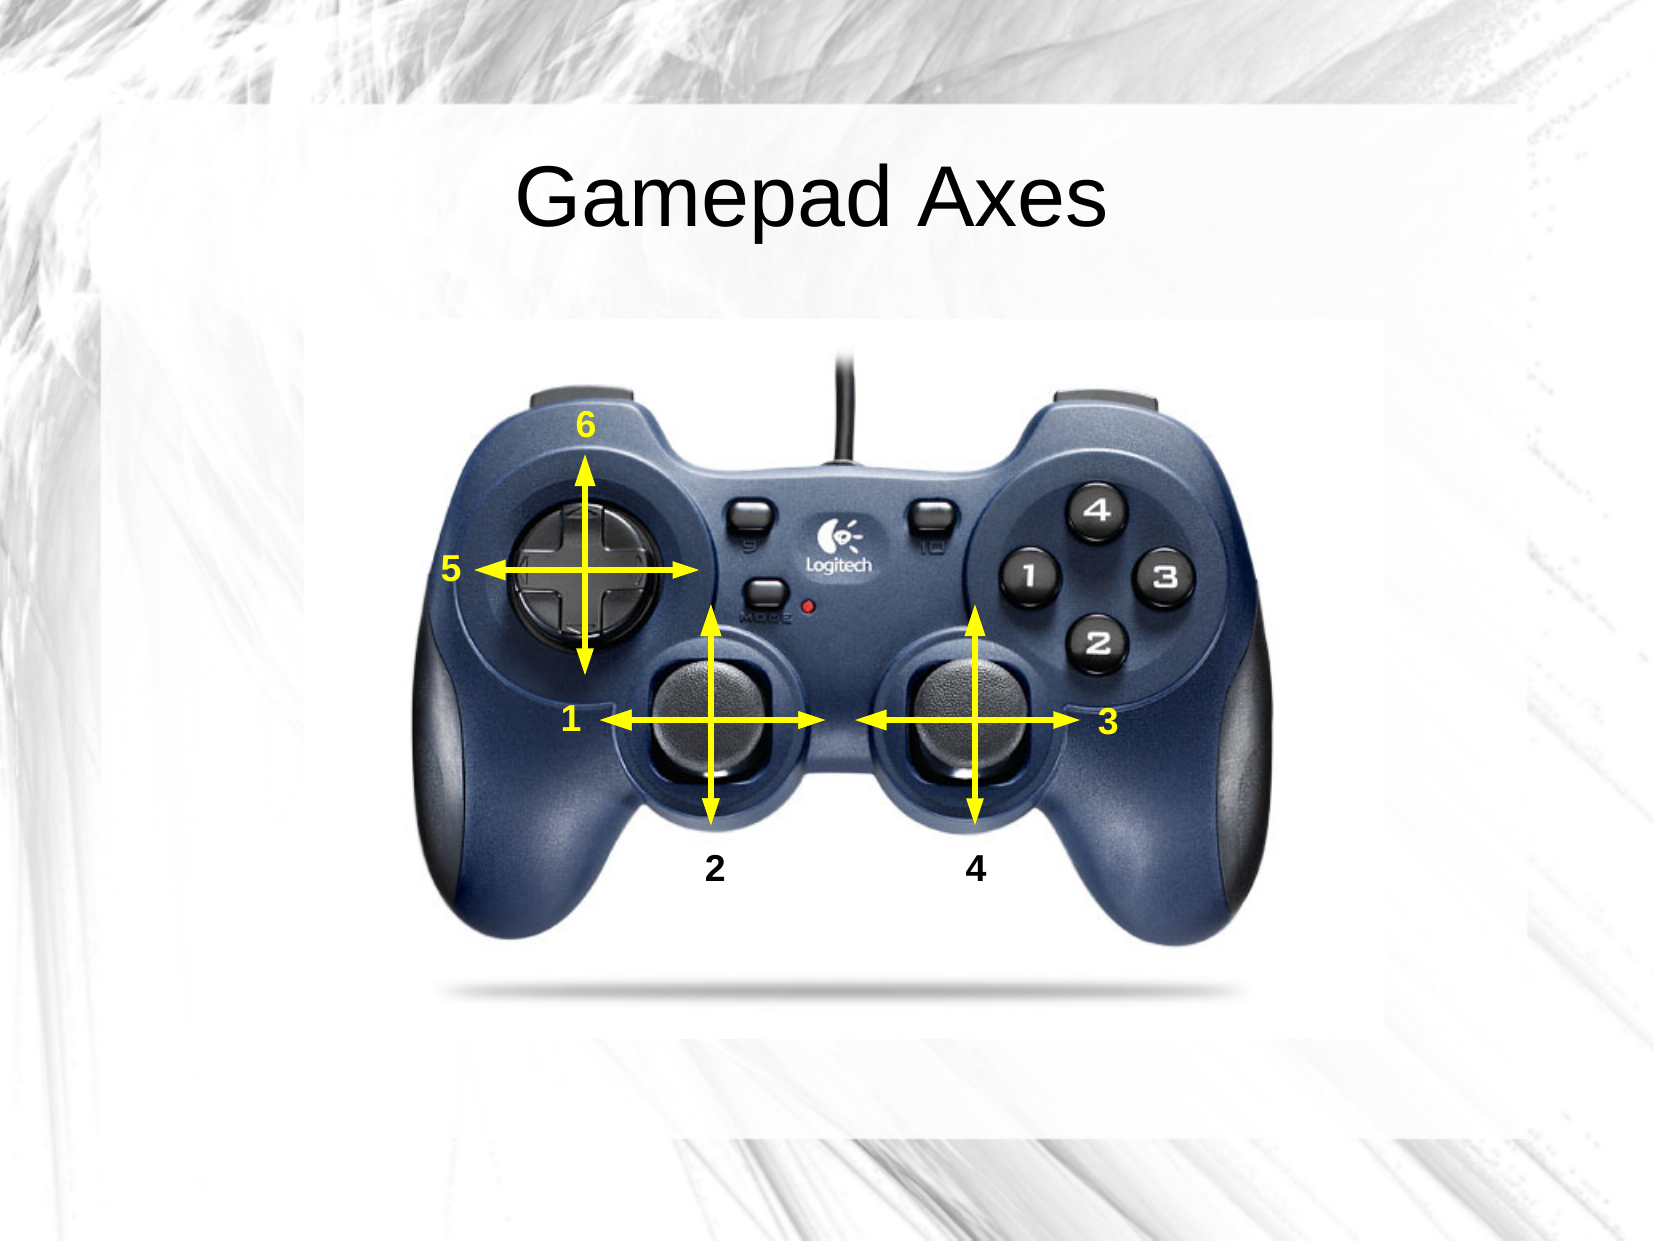

# Gamepad Axes
6
5
1
3
2
4